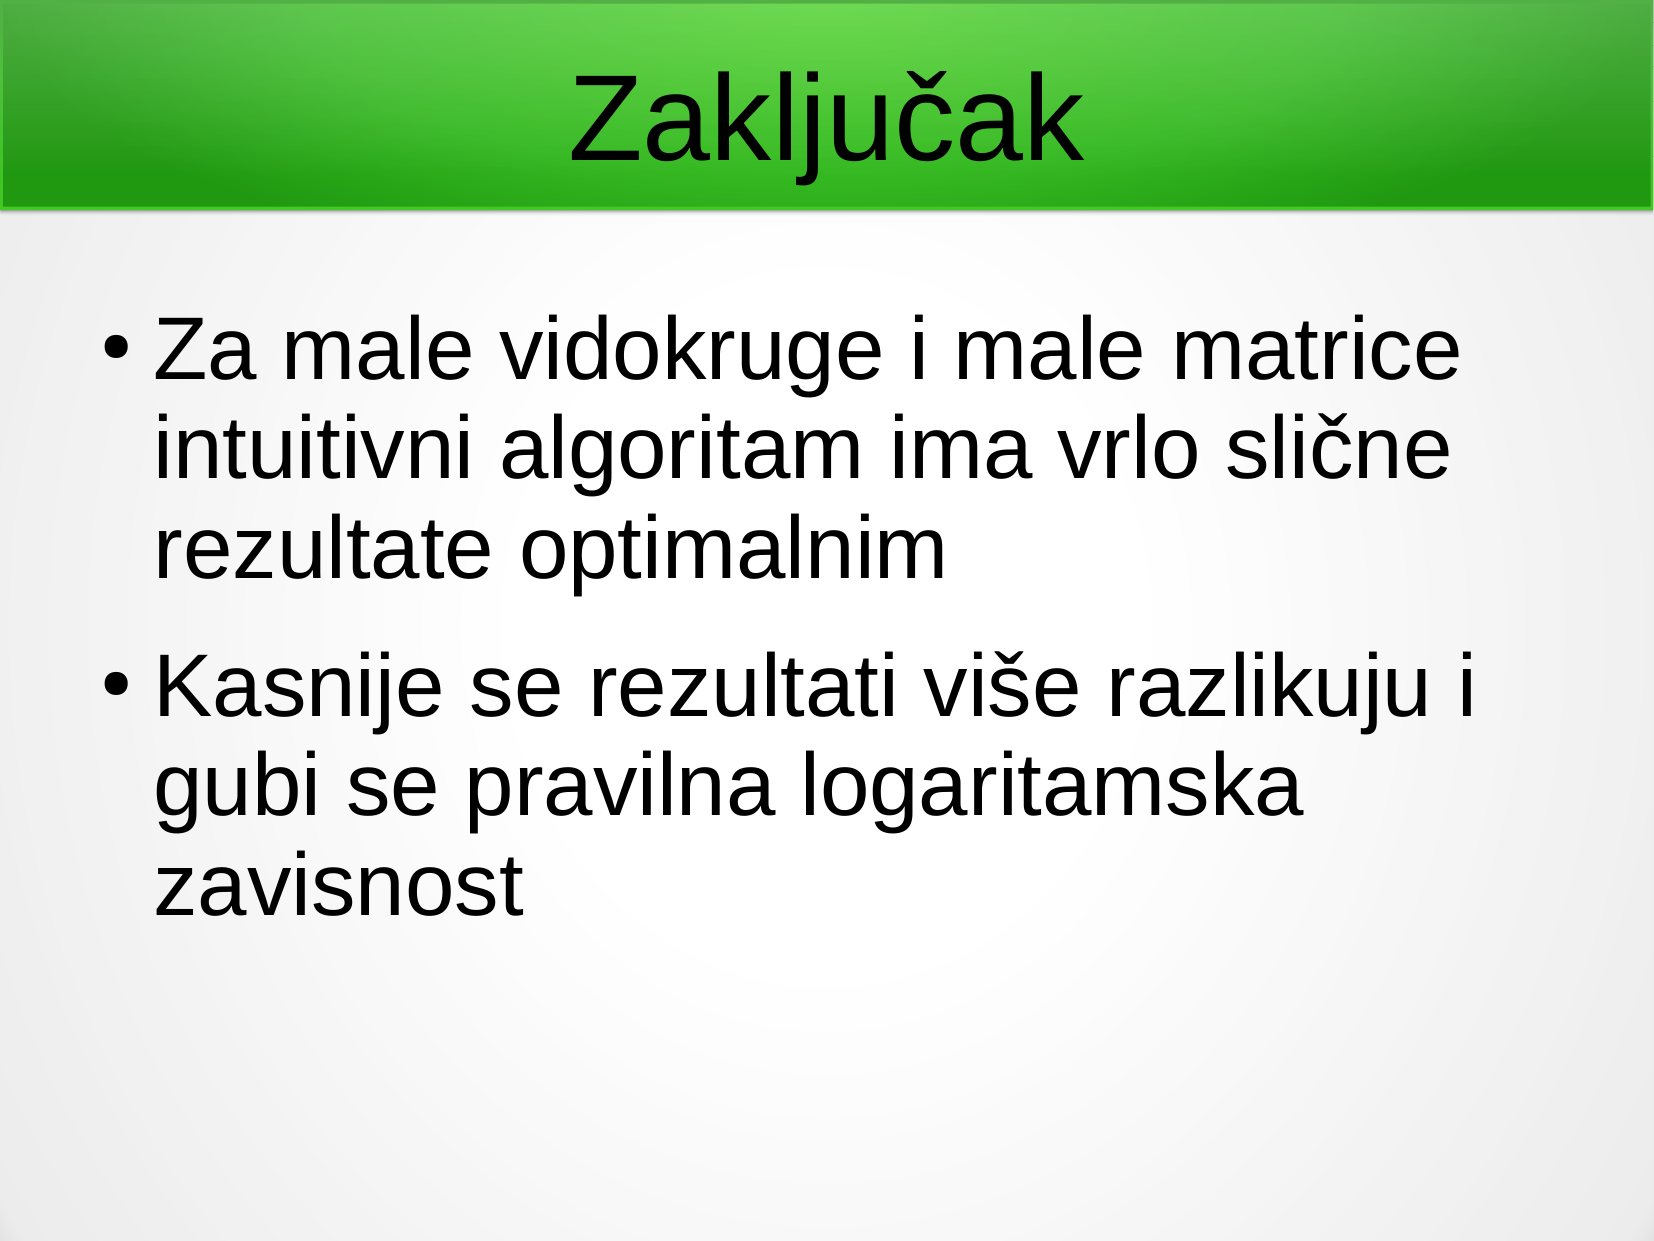

# Zaključak
Za male vidokruge i male matrice intuitivni algoritam ima vrlo slične rezultate optimalnim
Kasnije se rezultati više razlikuju i gubi se pravilna logaritamska zavisnost